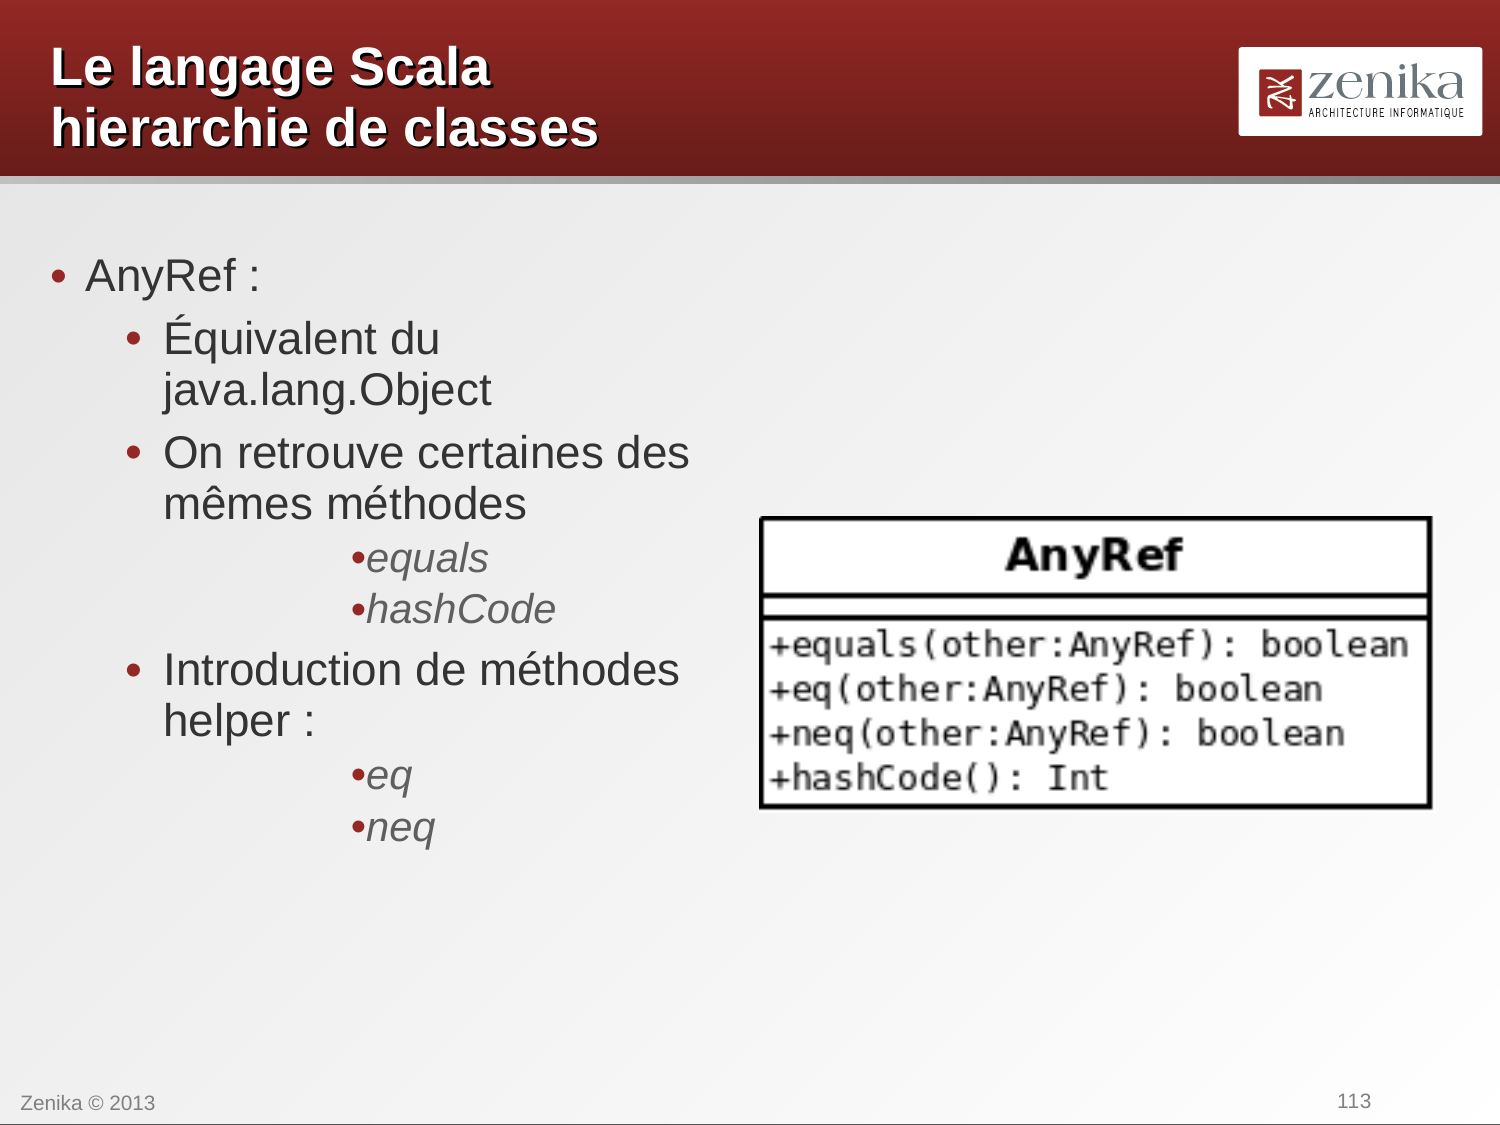

# Le langage Scala hierarchie de classes
AnyRef :
Équivalent du java.lang.Object
On retrouve certaines des mêmes méthodes
equals
hashCode
Introduction de méthodes helper :
eq
neq